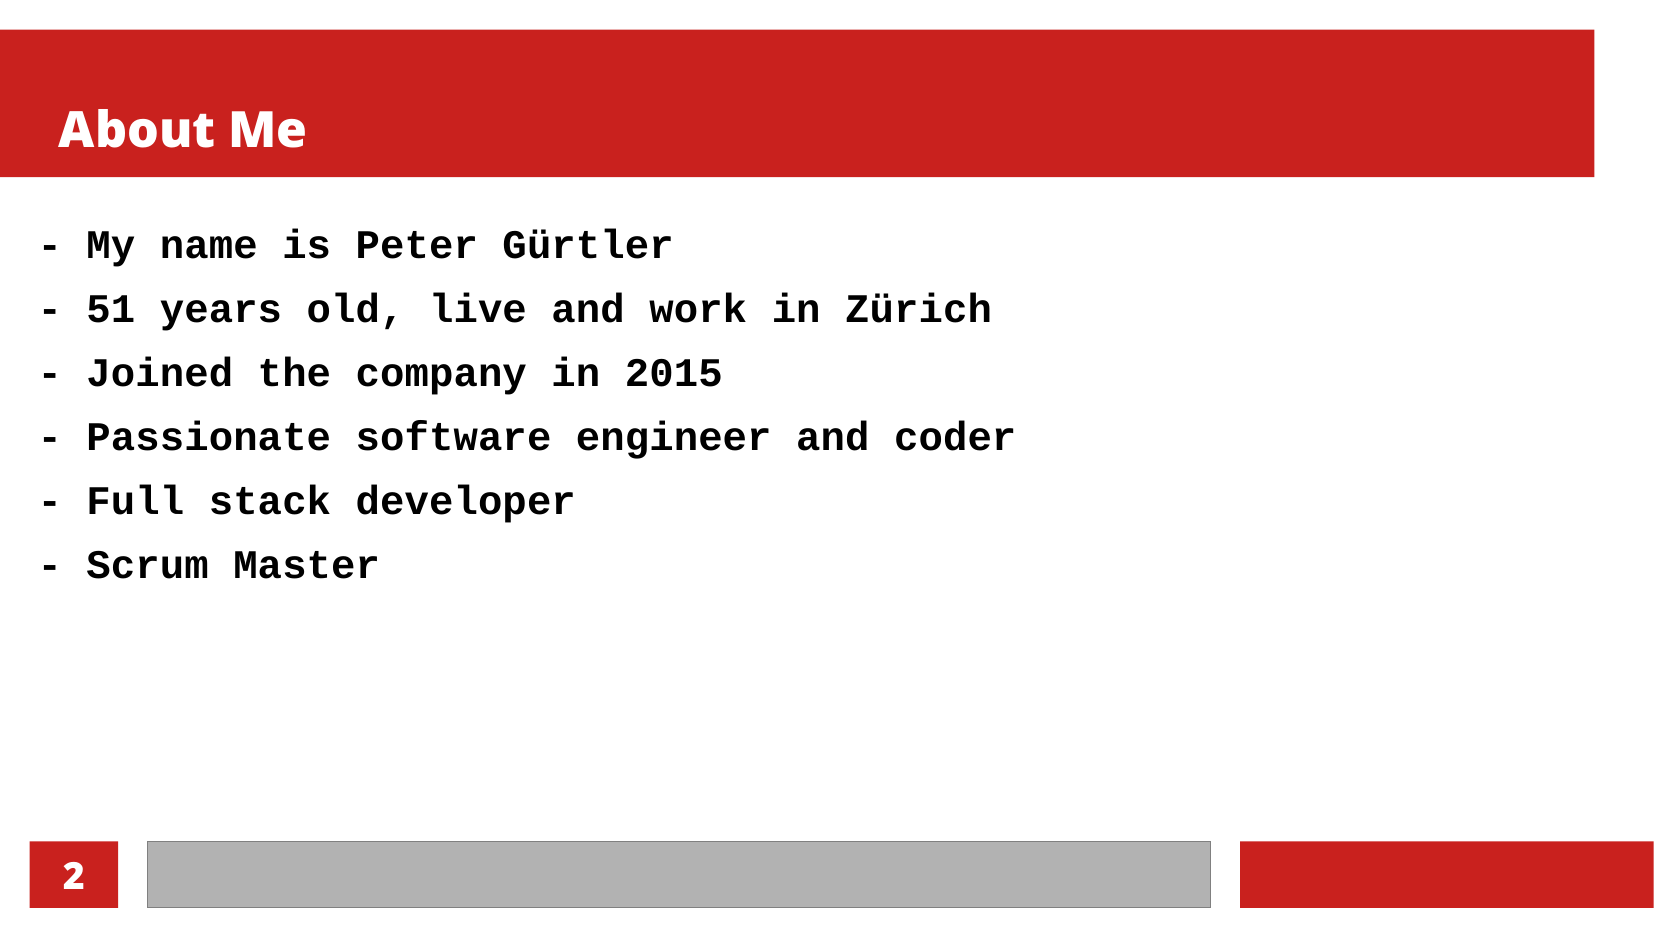

# About Me
- My name is Peter Gürtler
- 51 years old, live and work in Zürich
- Joined the company in 2015
- Passionate software engineer and coder
- Full stack developer
- Scrum Master
2